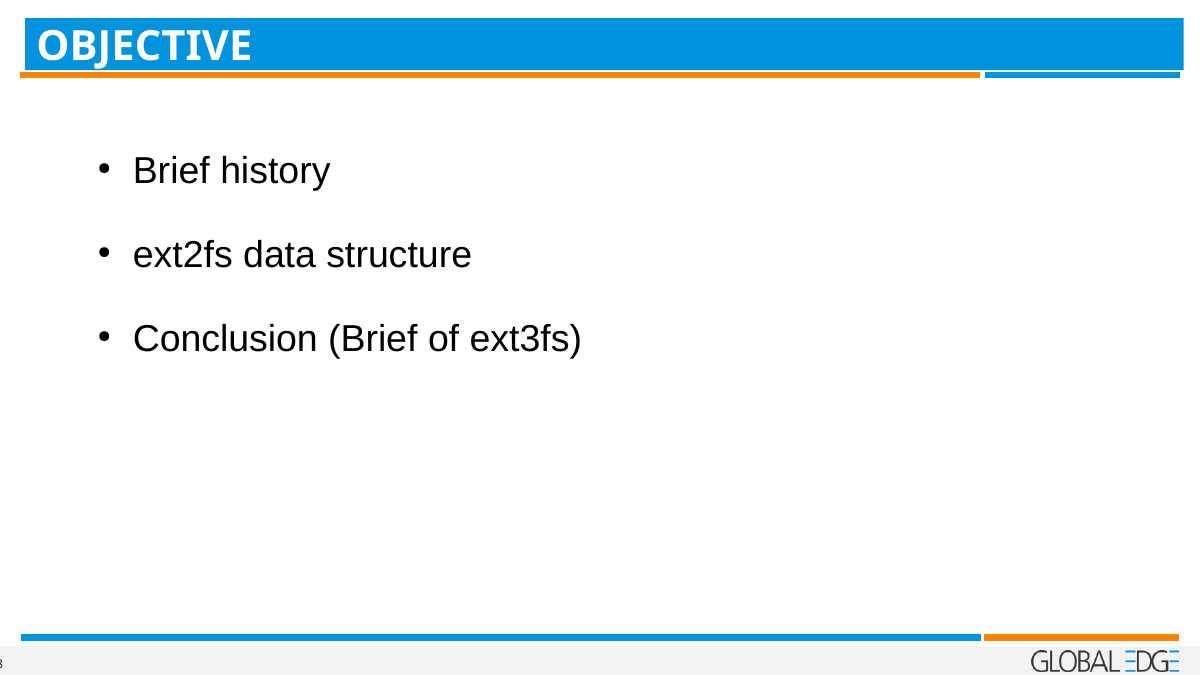

# OBJECTIVE
Brief history
ext2fs data structure
Conclusion (Brief of ext3fs)